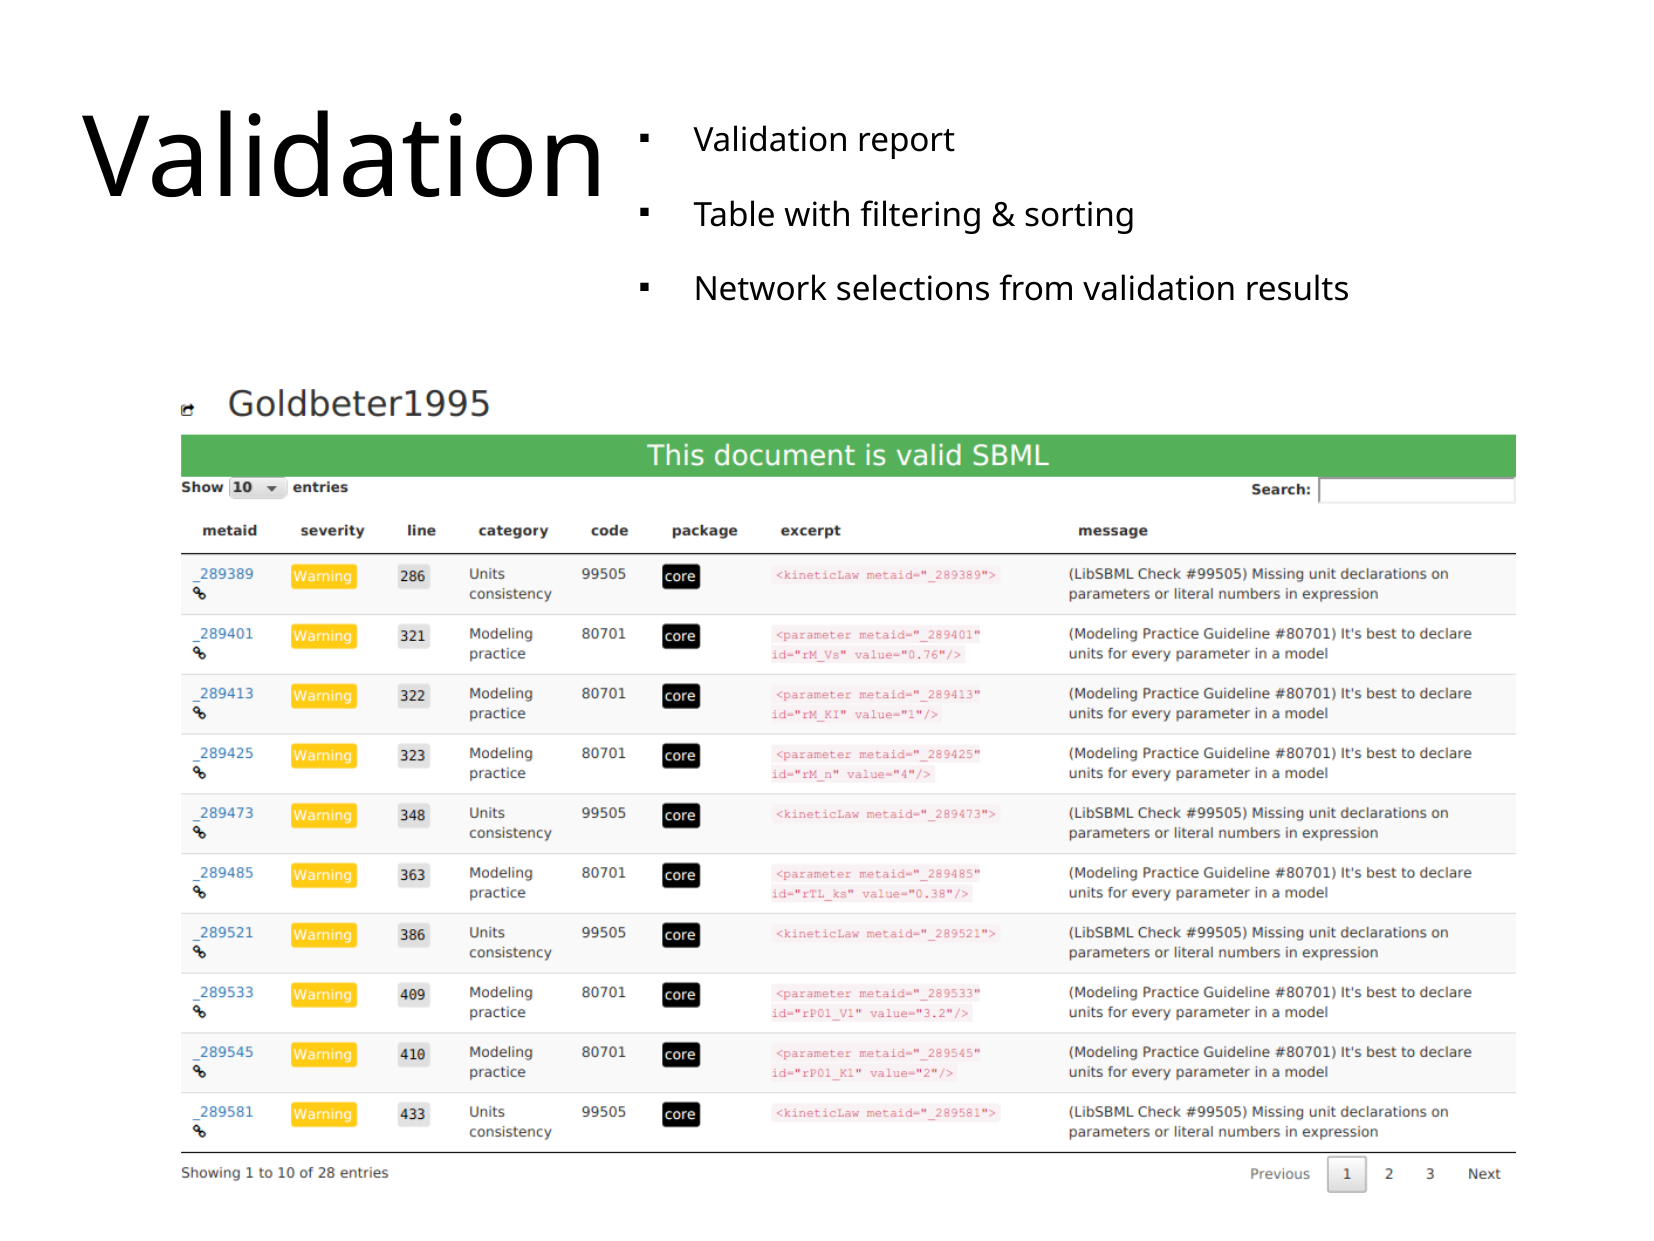

# Validation
Validation report
Table with filtering & sorting
Network selections from validation results